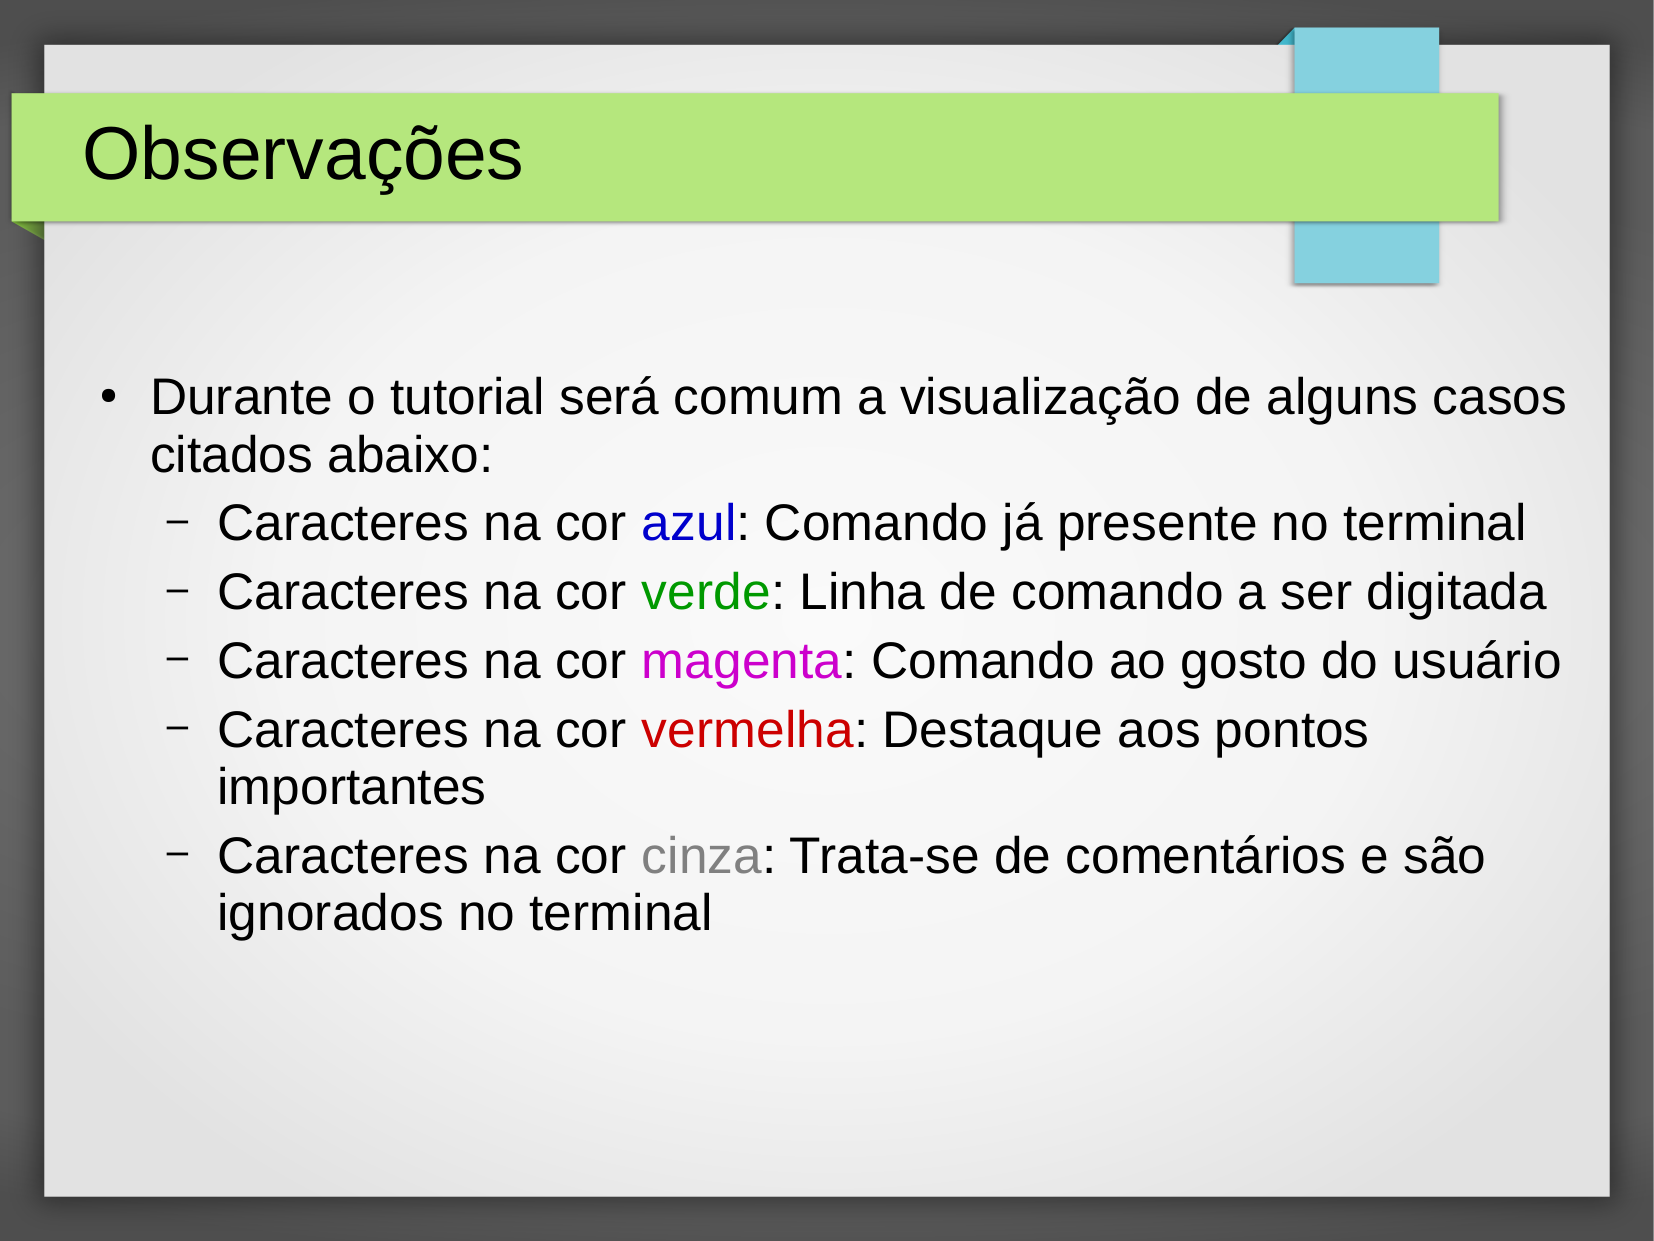

# Observações
Durante o tutorial será comum a visualização de alguns casos citados abaixo:
Caracteres na cor azul: Comando já presente no terminal
Caracteres na cor verde: Linha de comando a ser digitada
Caracteres na cor magenta: Comando ao gosto do usuário
Caracteres na cor vermelha: Destaque aos pontos importantes
Caracteres na cor cinza: Trata-se de comentários e são ignorados no terminal